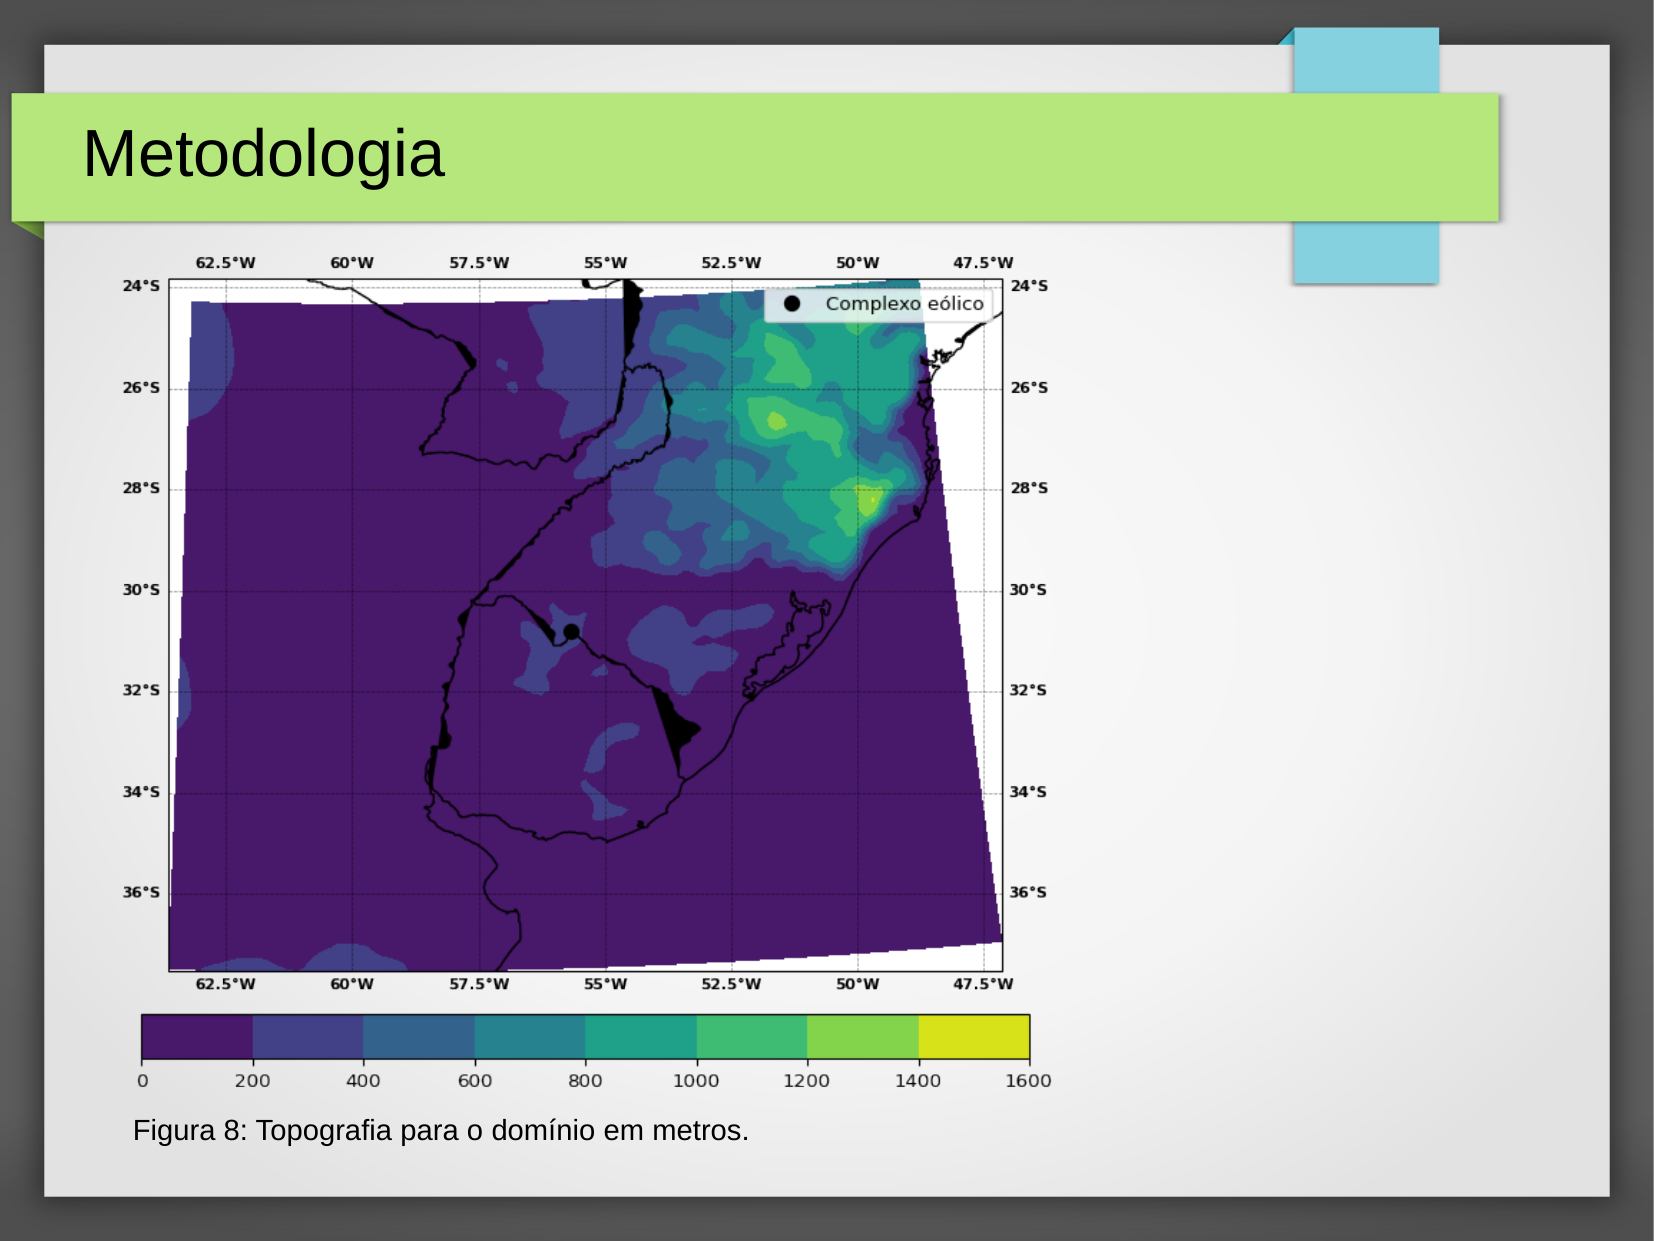

# Metodologia
Figura 8: Topografia para o domínio em metros.